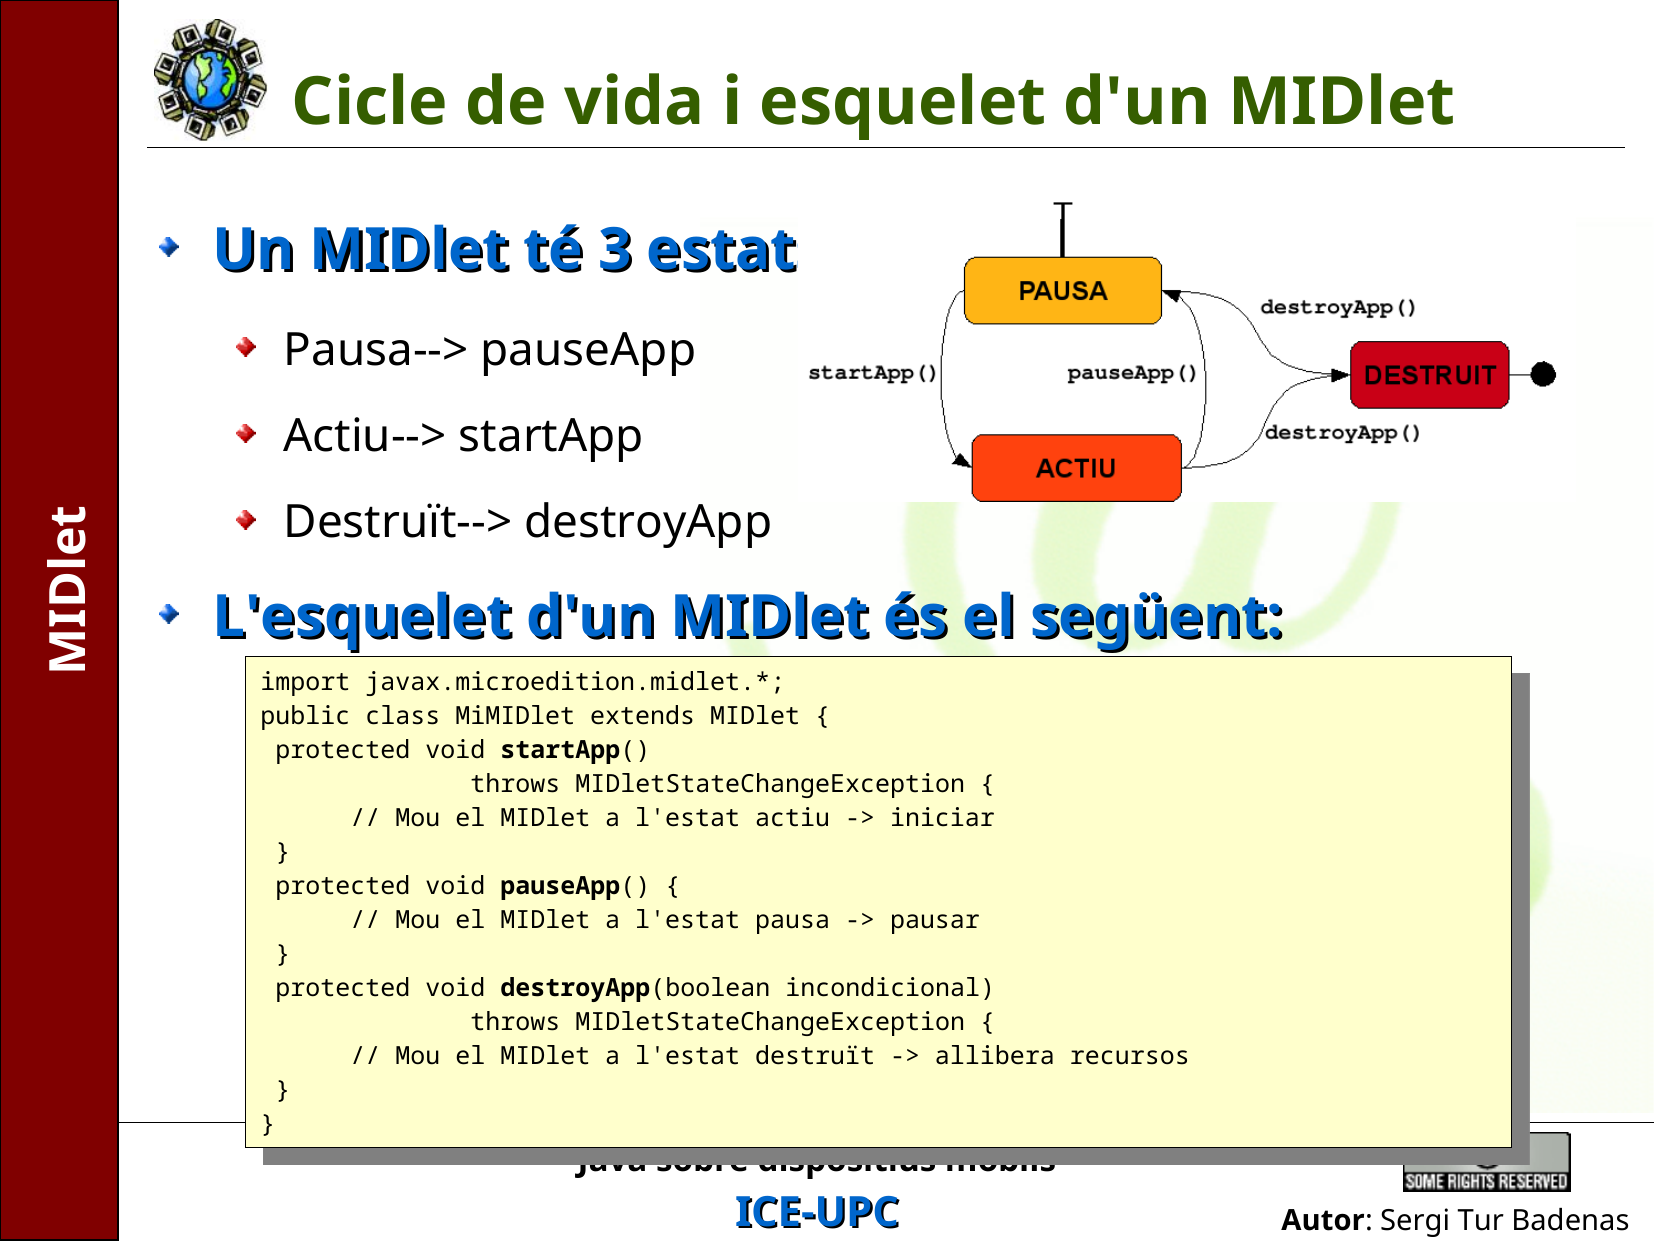

# Cicle de vida i esquelet d'un MIDlet
Un MIDlet té 3 estats
Pausa--> pauseApp
Actiu--> startApp
Destruït--> destroyApp
L'esquelet d'un MIDlet és el següent:
import javax.microedition.midlet.*;
public class MiMIDlet extends MIDlet {
 protected void startApp()
 throws MIDletStateChangeException {
 // Mou el MIDlet a l'estat actiu -> iniciar
 }
 protected void pauseApp() {
 // Mou el MIDlet a l'estat pausa -> pausar
 }
 protected void destroyApp(boolean incondicional)
 throws MIDletStateChangeException {
 // Mou el MIDlet a l'estat destruït -> allibera recursos
 }
}